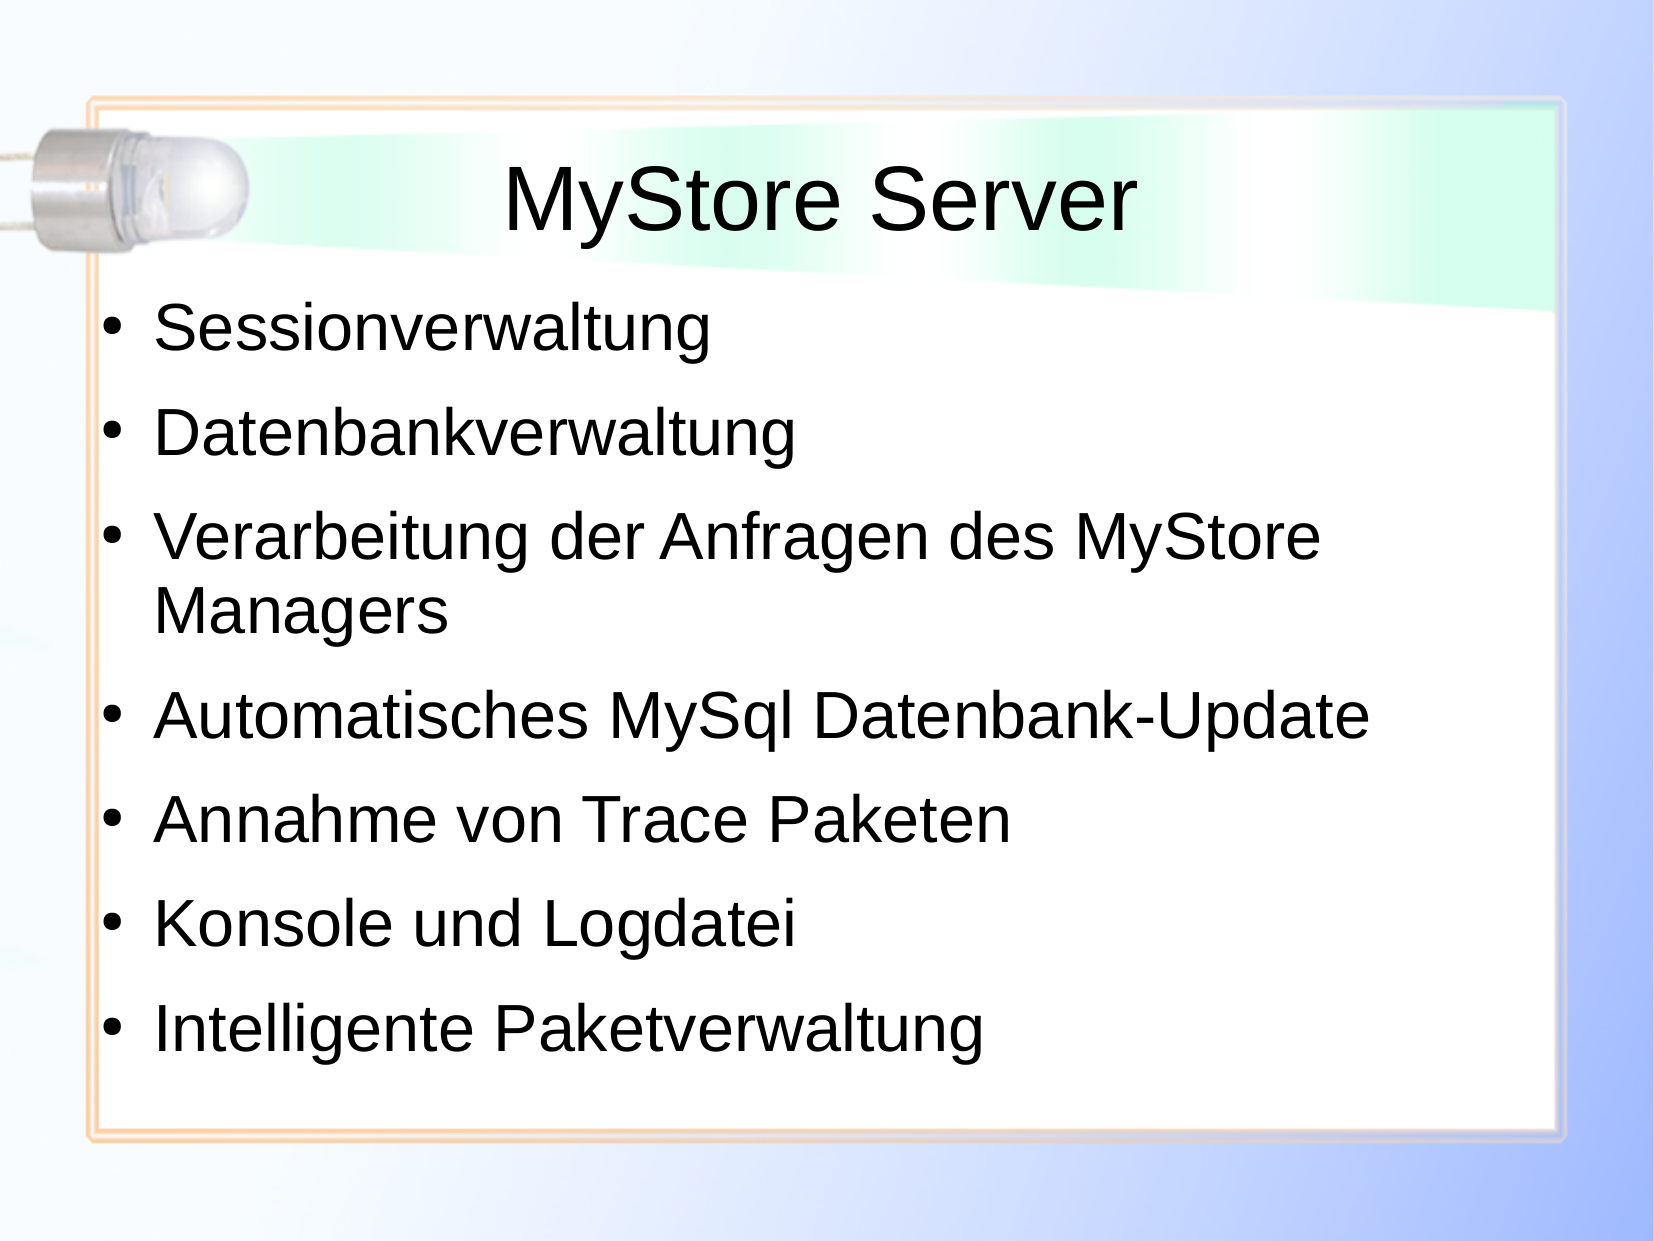

# MyStore Server
Sessionverwaltung
Datenbankverwaltung
Verarbeitung der Anfragen des MyStore Managers
Automatisches MySql Datenbank-Update
Annahme von Trace Paketen
Konsole und Logdatei
Intelligente Paketverwaltung